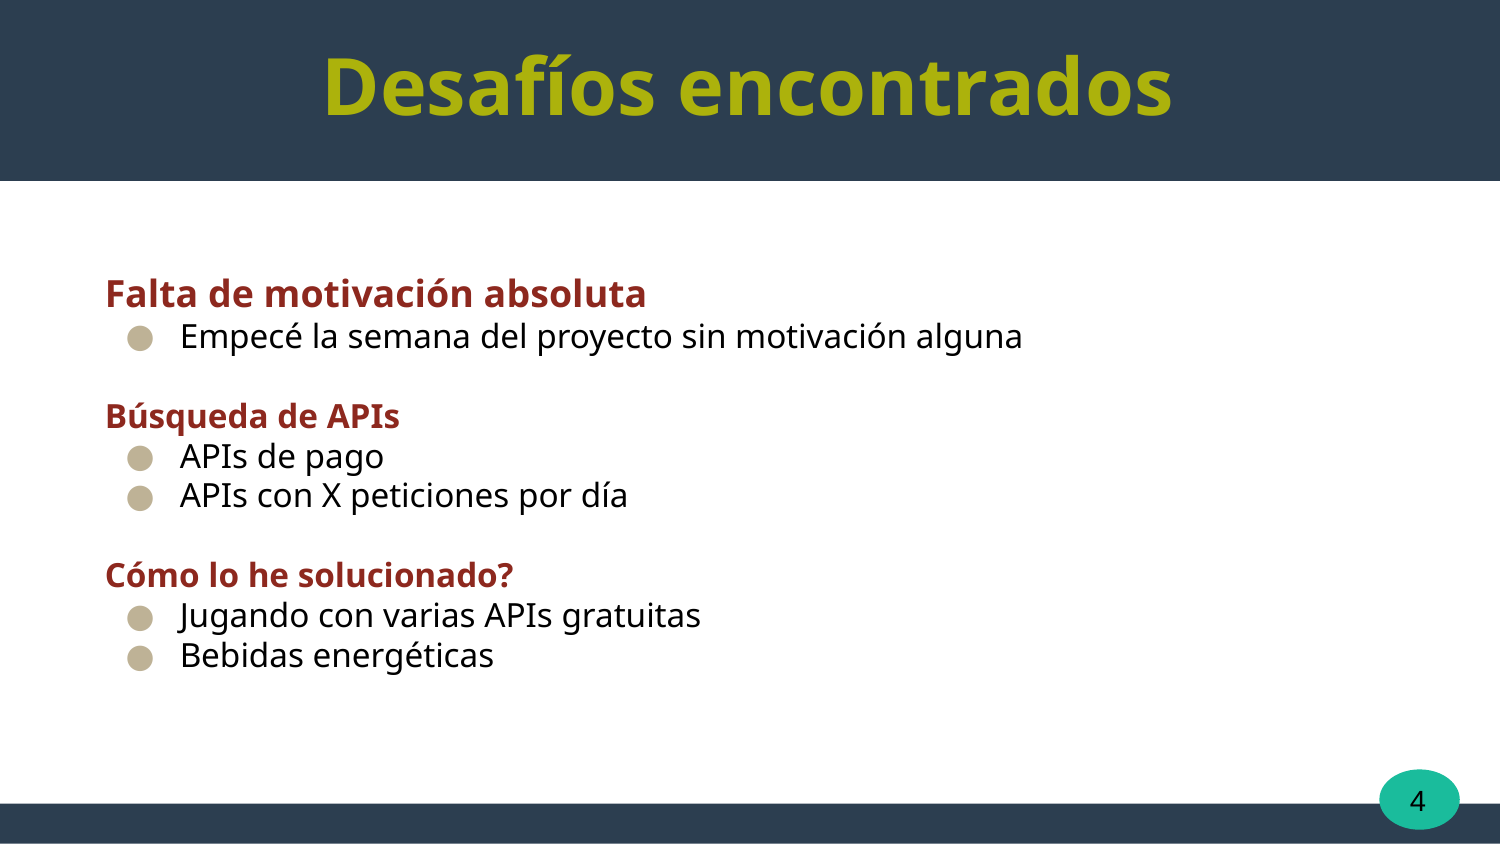

Desafíos encontrados
Falta de motivación absoluta
Empecé la semana del proyecto sin motivación alguna
Búsqueda de APIs
APIs de pago
APIs con X peticiones por día
Cómo lo he solucionado?
Jugando con varias APIs gratuitas
Bebidas energéticas
4